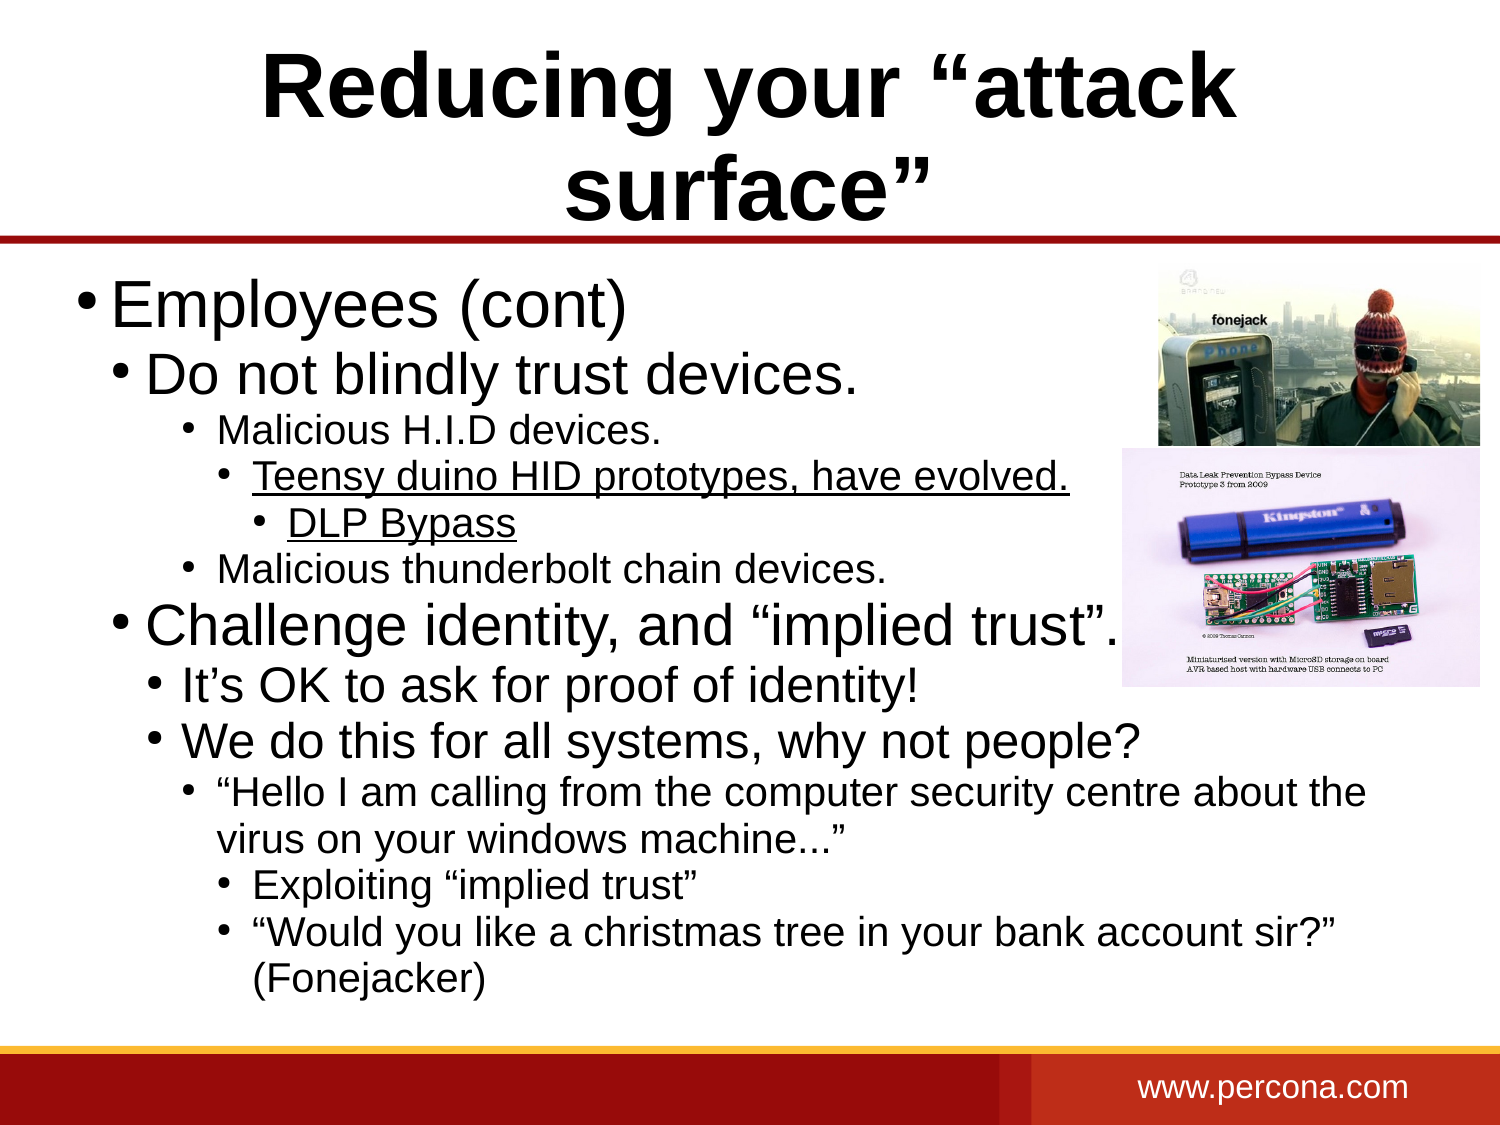

Reducing your “attack surface”
Employees (cont)
Do not blindly trust devices.
Malicious H.I.D devices.
Teensy duino HID prototypes, have evolved.
DLP Bypass
Malicious thunderbolt chain devices.
Challenge identity, and “implied trust”.
It’s OK to ask for proof of identity!
We do this for all systems, why not people?
“Hello I am calling from the computer security centre about the virus on your windows machine...”
Exploiting “implied trust”
“Would you like a christmas tree in your bank account sir?” (Fonejacker)